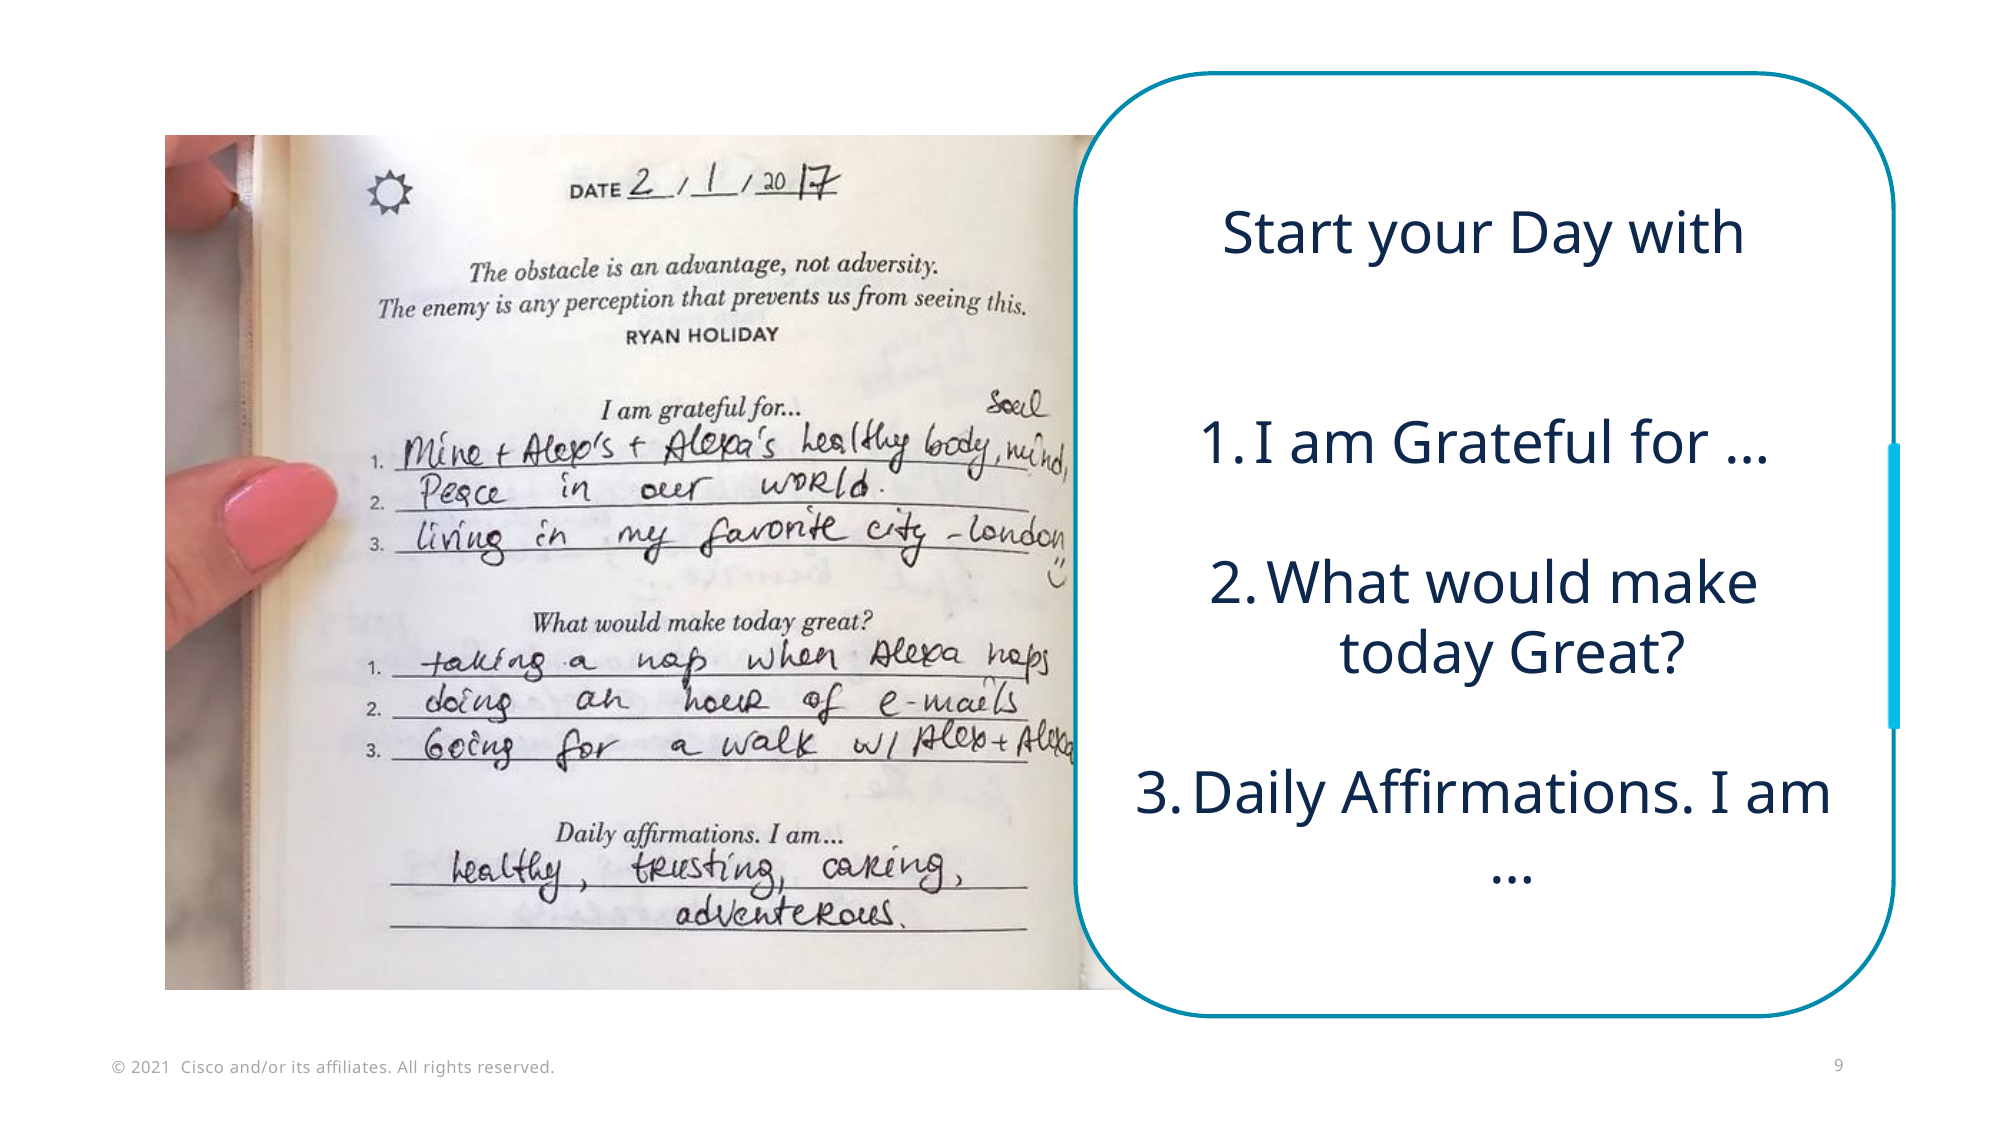

Start your Day with
I am Grateful for …
What would make today Great?
Daily Affirmations. I am …